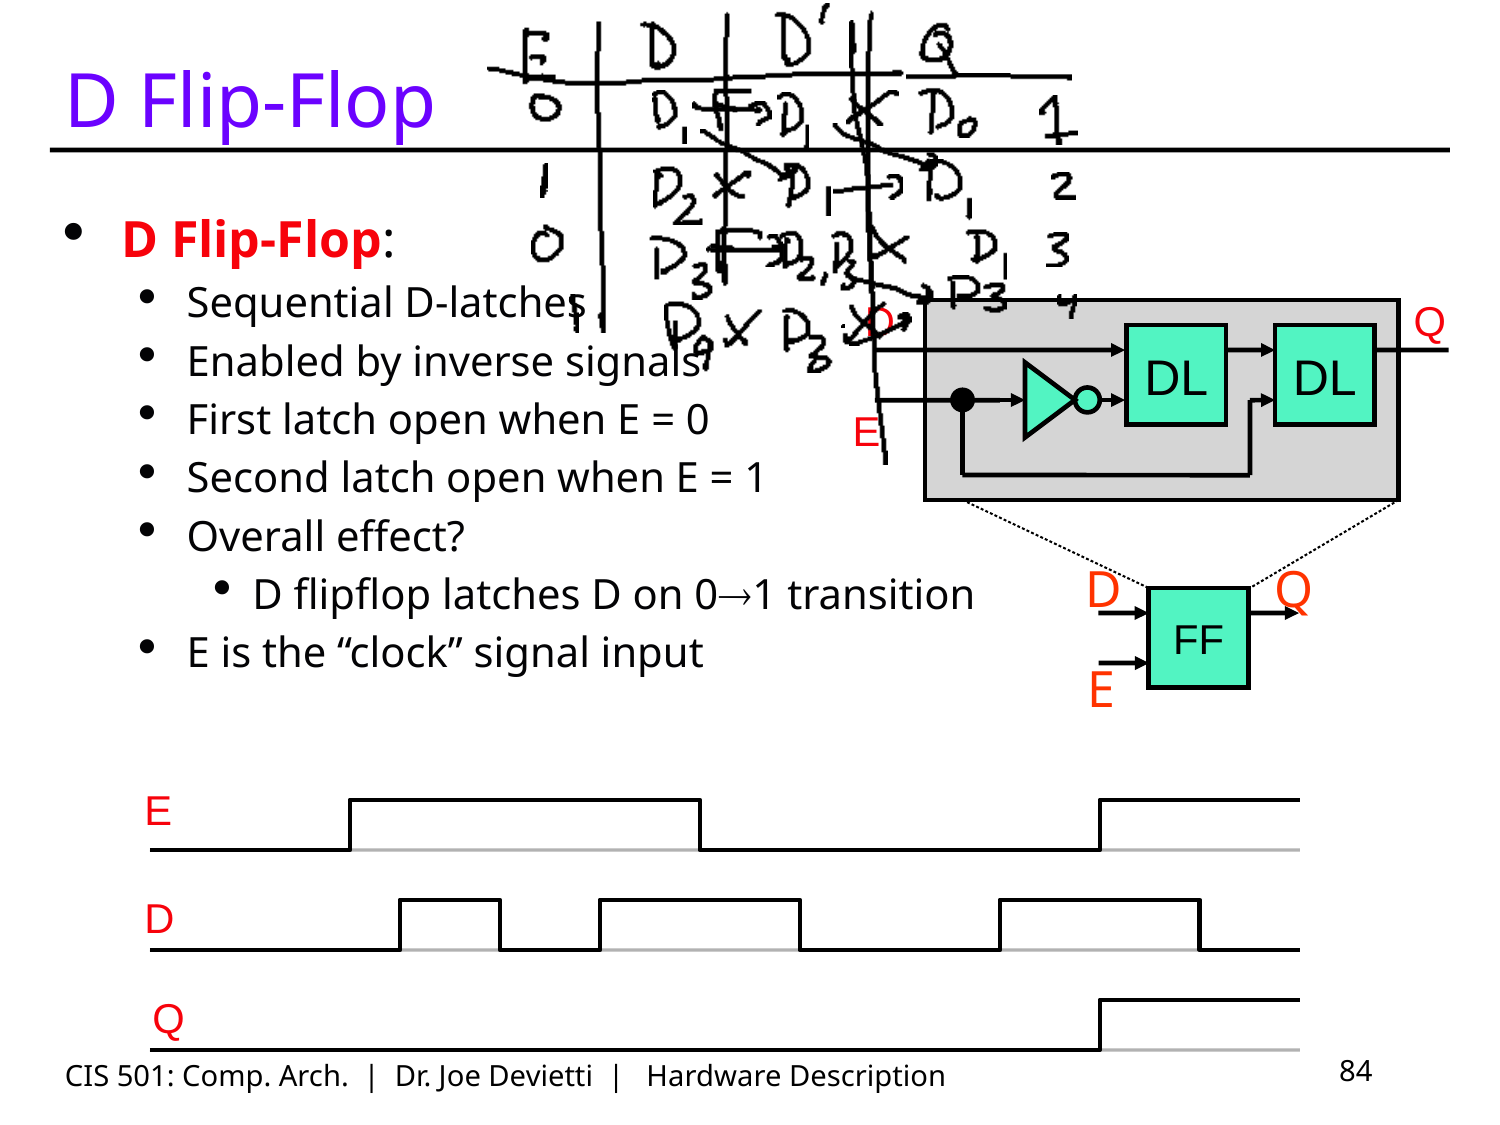

D Flip-Flop
D Flip-Flop:
Sequential D-latches
Enabled by inverse signals
First latch open when E = 0
Second latch open when E = 1
Overall effect?
D flipflop latches D on 01 transition
E is the “clock” signal input
D
Q
DL
DL
E
D
Q
FF
E
E
D
Q
CIS 501: Comp. Arch. | Dr. Joe Devietti | Hardware Description